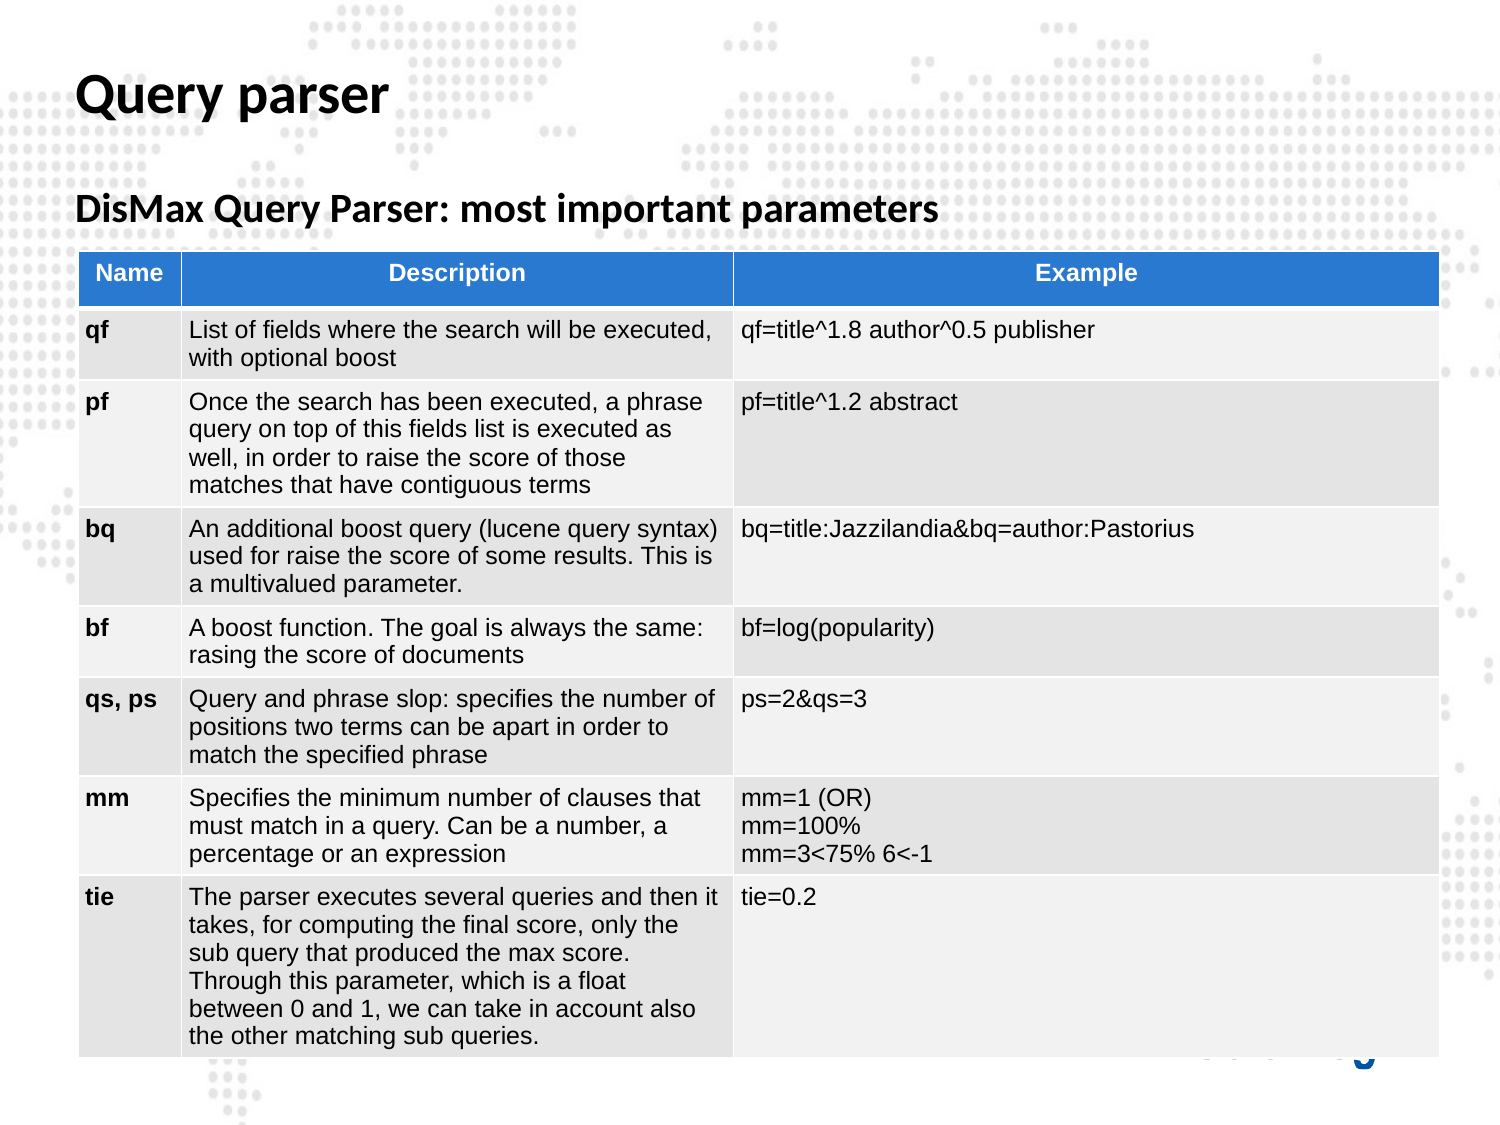

Query parser
DisMax Query Parser: most important parameters
| Name | Description | Example |
| --- | --- | --- |
| qf | List of fields where the search will be executed, with optional boost | qf=title^1.8 author^0.5 publisher |
| pf | Once the search has been executed, a phrase query on top of this fields list is executed as well, in order to raise the score of those matches that have contiguous terms | pf=title^1.2 abstract |
| bq | An additional boost query (lucene query syntax) used for raise the score of some results. This is a multivalued parameter. | bq=title:Jazzilandia&bq=author:Pastorius |
| bf | A boost function. The goal is always the same: rasing the score of documents | bf=log(popularity) |
| qs, ps | Query and phrase slop: specifies the number of positions two terms can be apart in order to match the specified phrase | ps=2&qs=3 |
| mm | Specifies the minimum number of clauses that must match in a query. Can be a number, a percentage or an expression | mm=1 (OR) mm=100% mm=3<75% 6<-1 |
| tie | The parser executes several queries and then it takes, for computing the final score, only the sub query that produced the max score. Through this parameter, which is a float between 0 and 1, we can take in account also the other matching sub queries. | tie=0.2 |